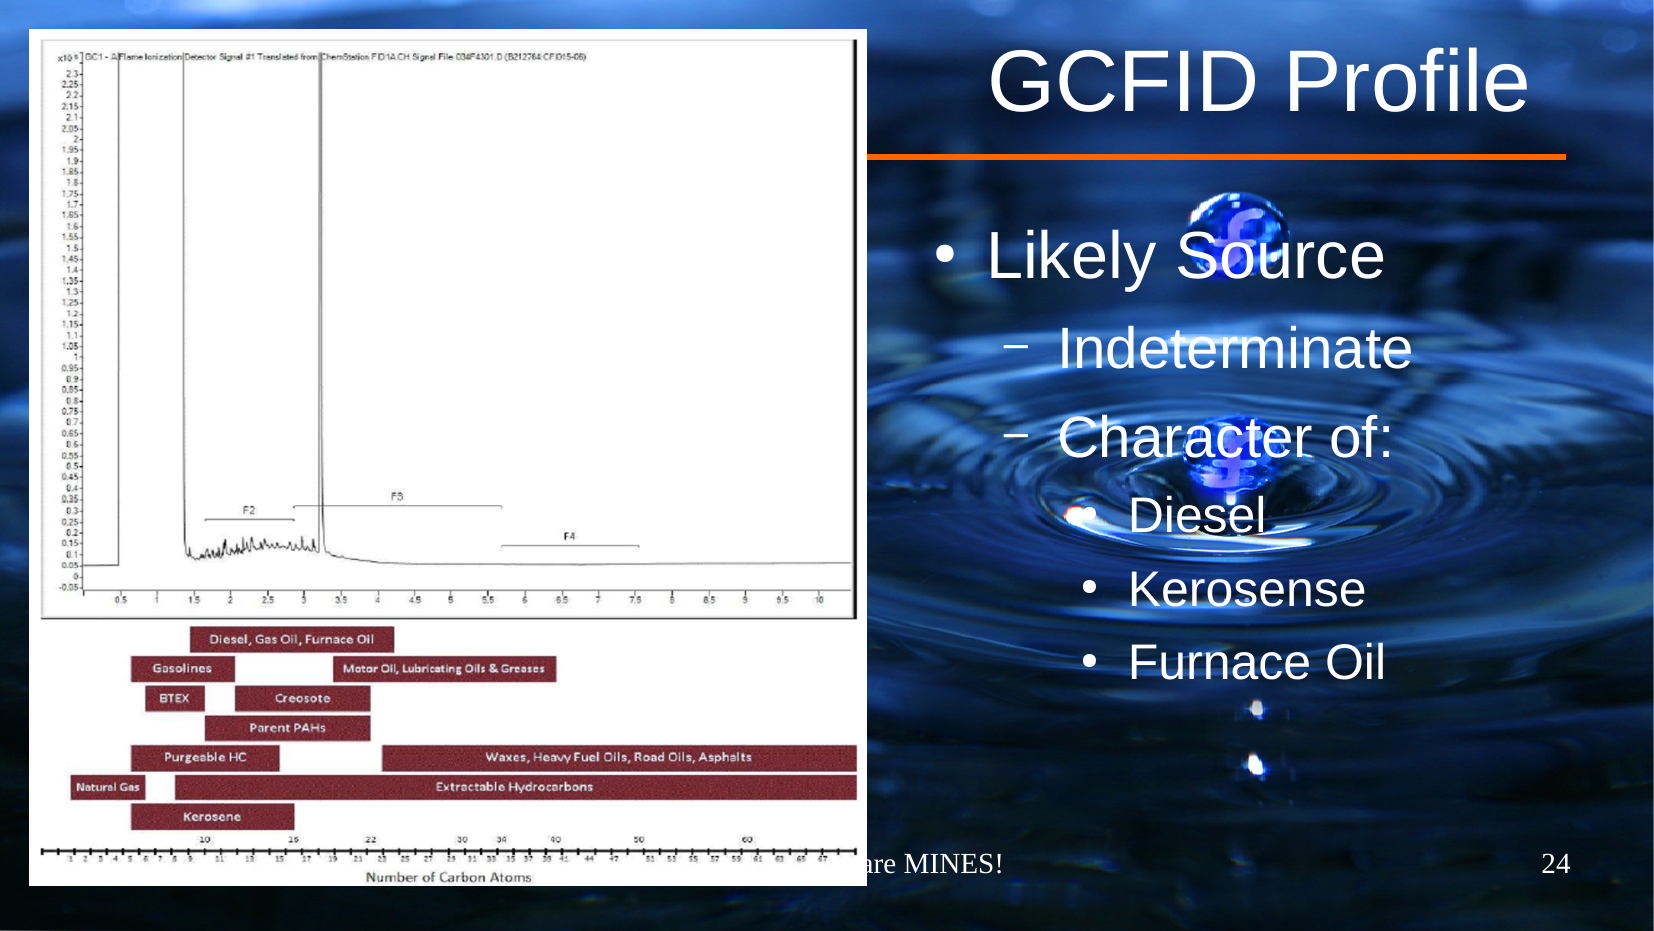

# GCFID Profile
Likely Source
Indeterminate
Character of:
Diesel
Kerosense
Furnace Oil
Aggregate Mines are MINES!
24